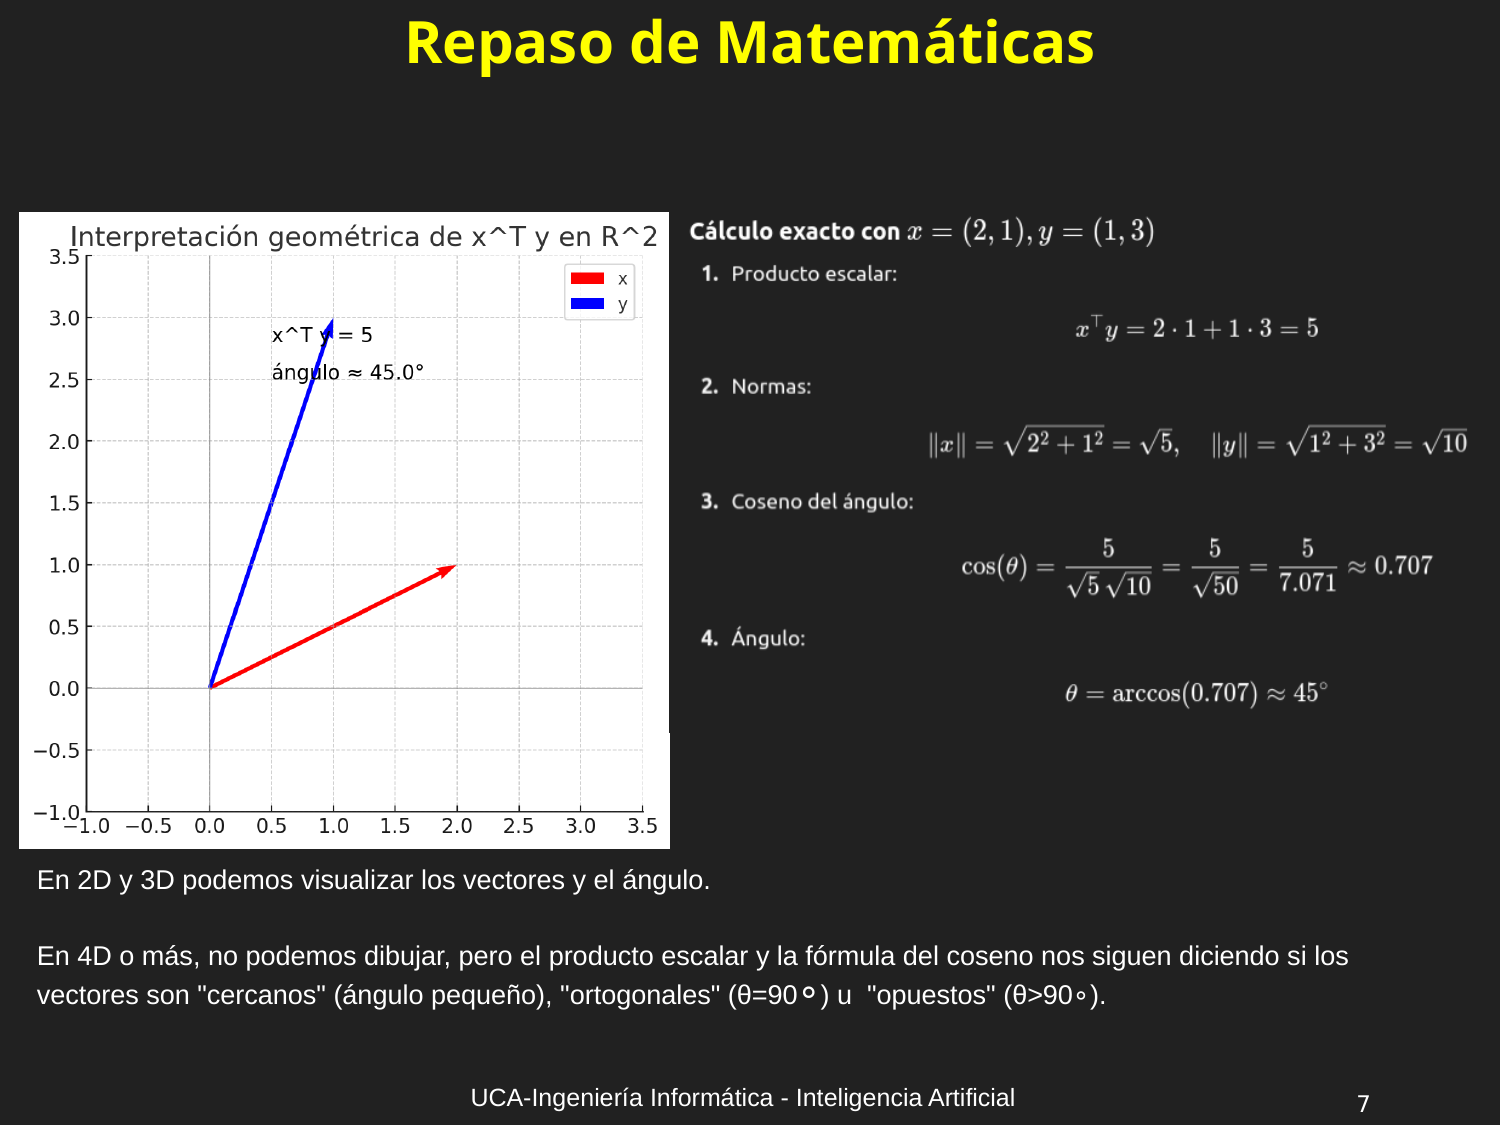

# Repaso de Matemáticas
En 2D y 3D podemos visualizar los vectores y el ángulo.
En 4D o más, no podemos dibujar, pero el producto escalar y la fórmula del coseno nos siguen diciendo si los vectores son "cercanos" (ángulo pequeño), "ortogonales" (θ=90∘) u "opuestos" (θ>90∘).